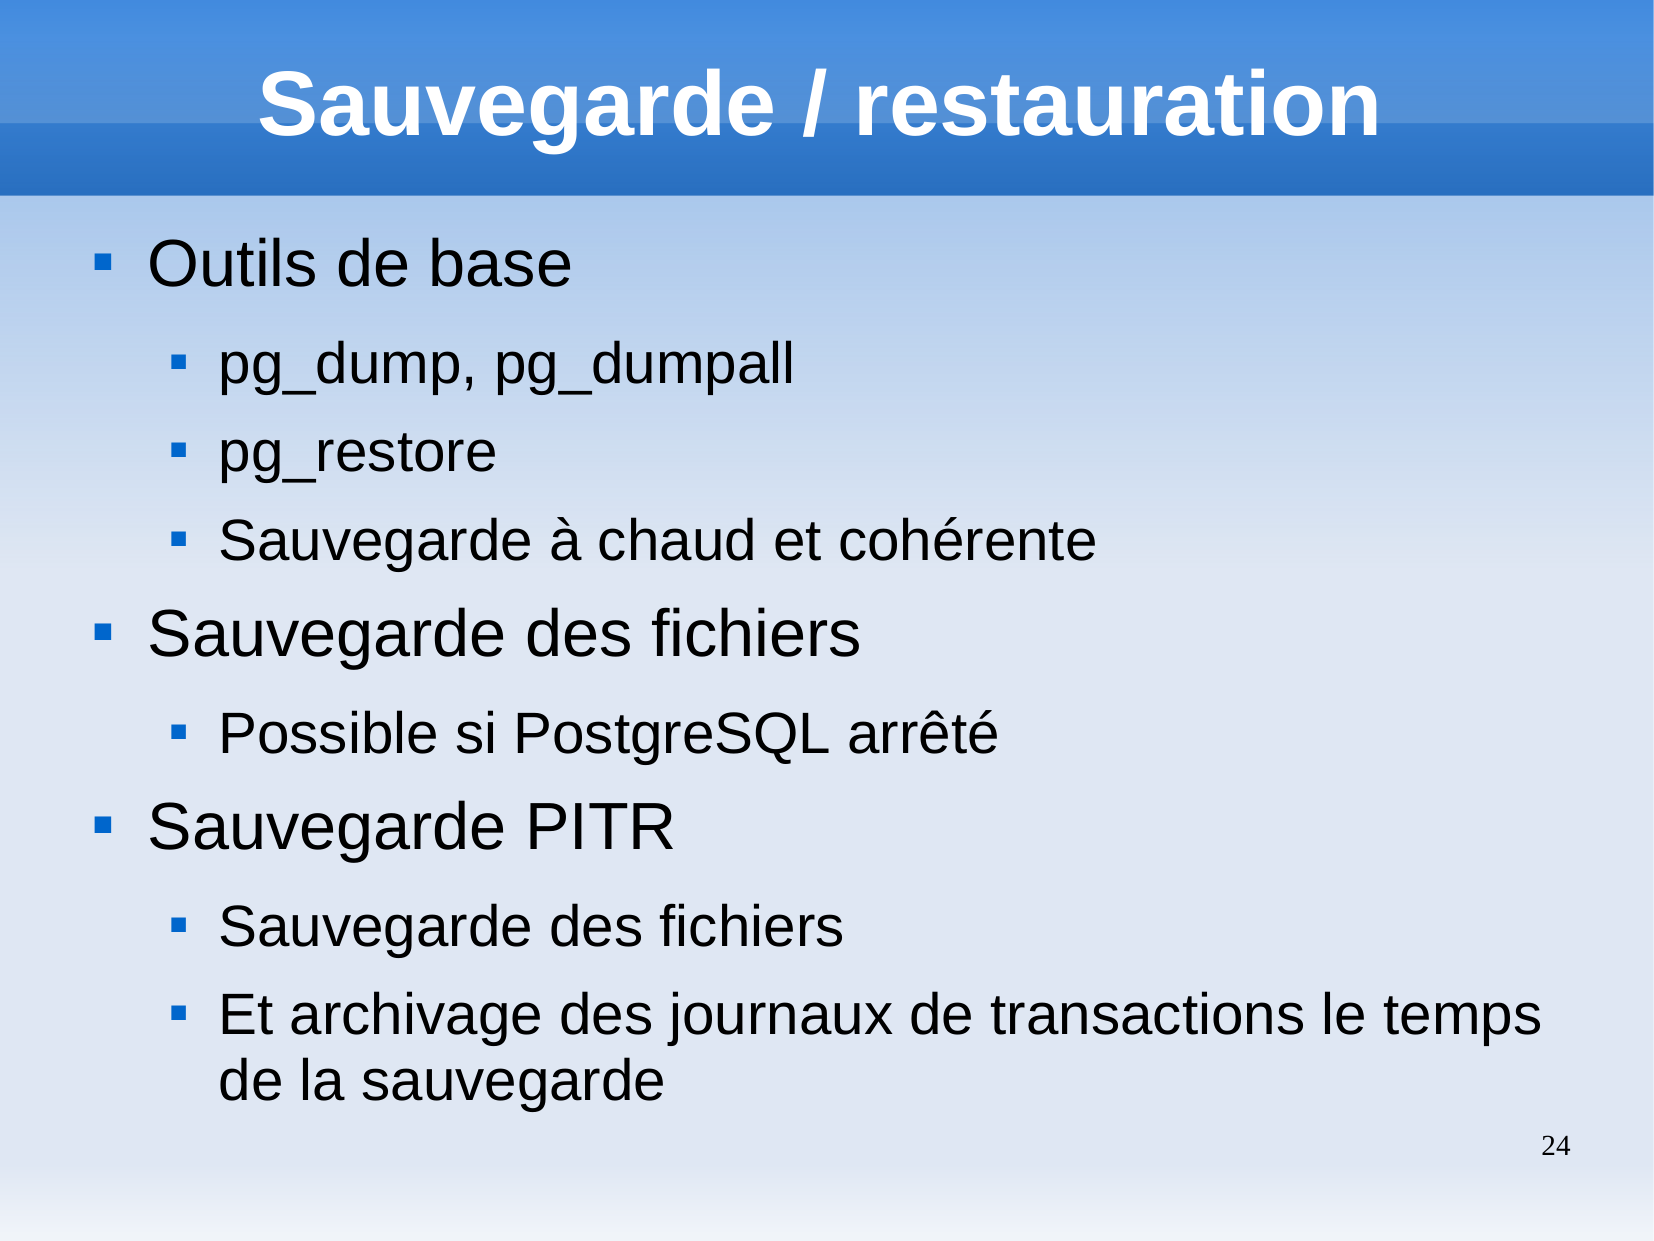

# Sauvegarde / restauration
Outils de base
pg_dump, pg_dumpall
pg_restore
Sauvegarde à chaud et cohérente
Sauvegarde des fichiers
Possible si PostgreSQL arrêté
Sauvegarde PITR
Sauvegarde des fichiers
Et archivage des journaux de transactions le temps de la sauvegarde
24